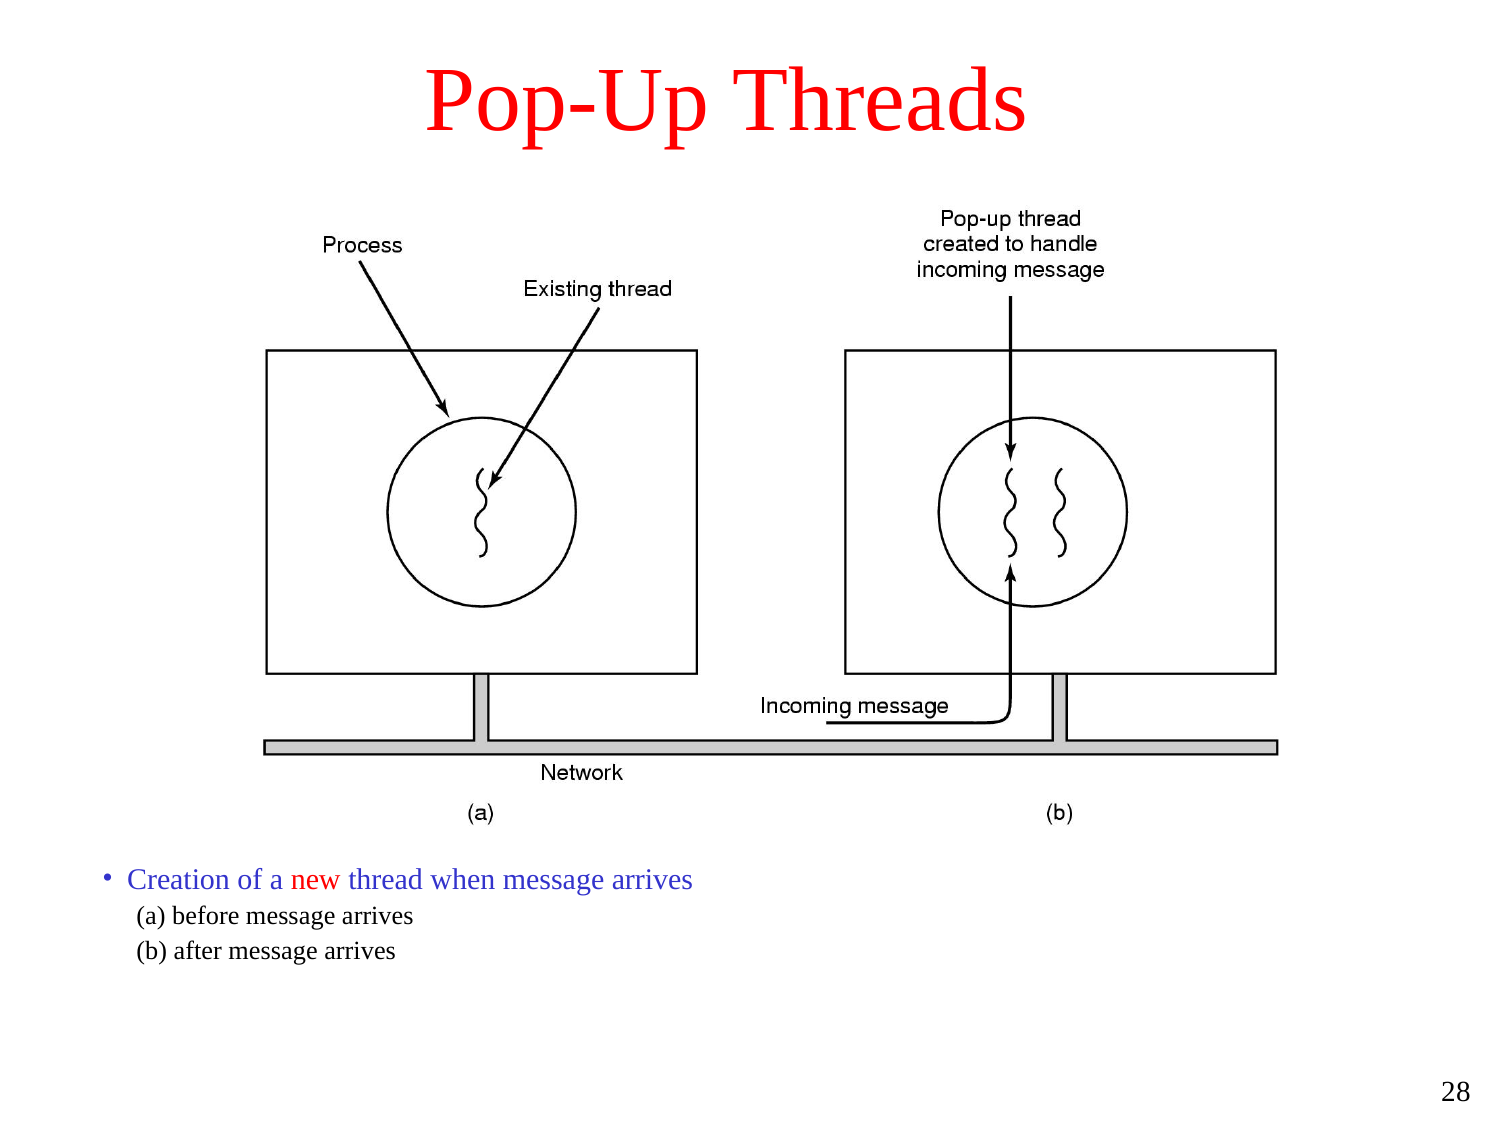

Pop-Up Threads
Creation of a new thread when message arrives
(a) before message arrives
(b) after message arrives